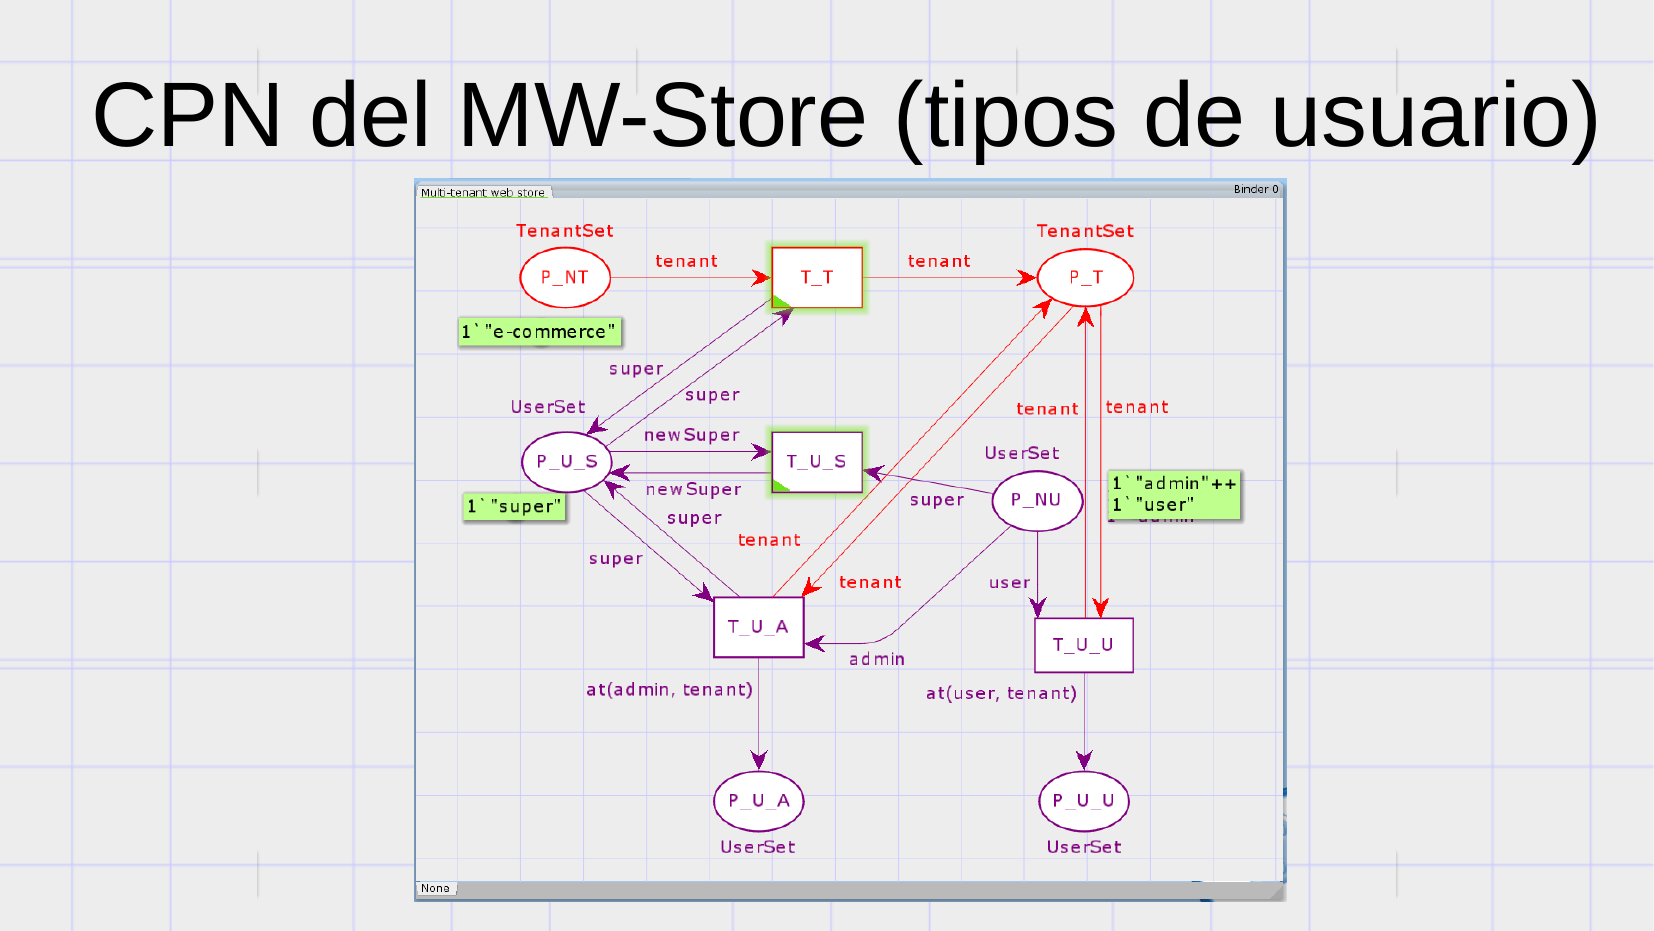

# CPN del MW-Store (tipos de usuario)